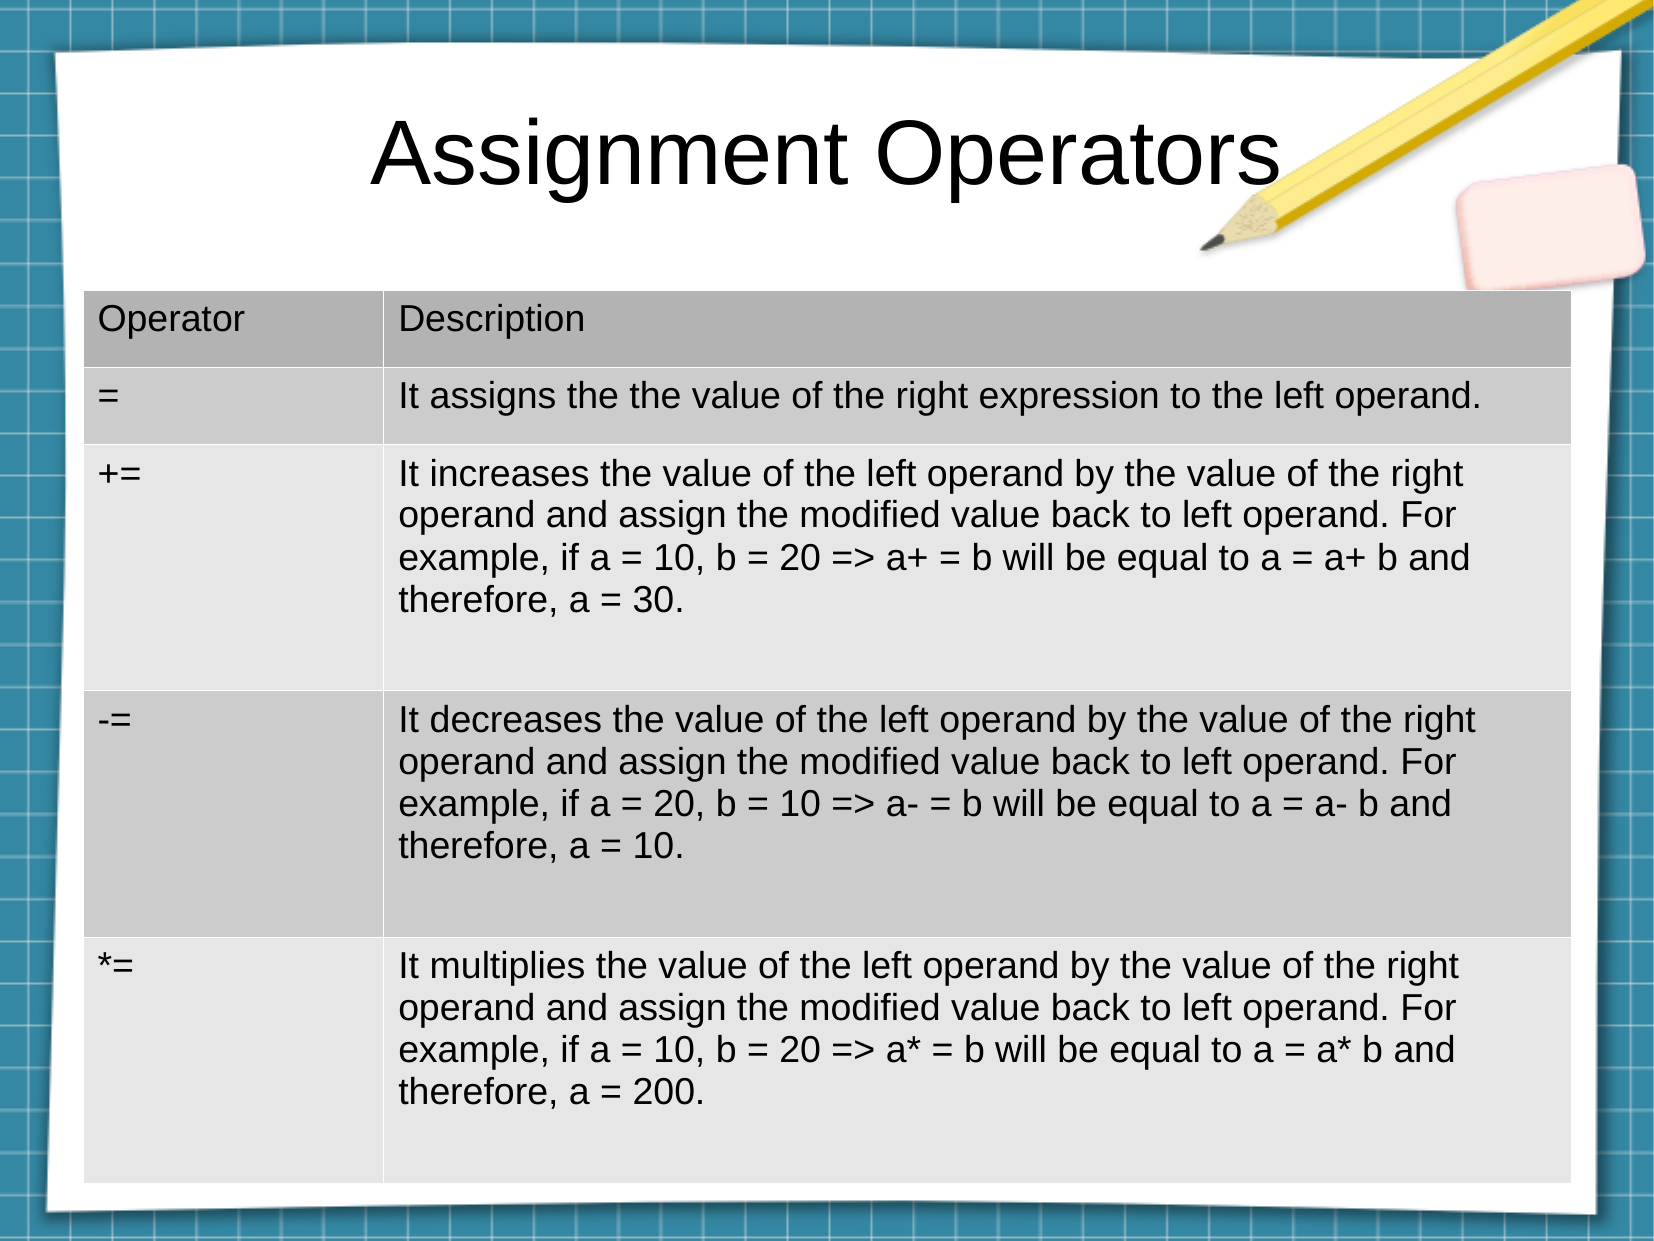

# Assignment Operators
| Operator | Description |
| --- | --- |
| = | It assigns the the value of the right expression to the left operand. |
| += | It increases the value of the left operand by the value of the right operand and assign the modified value back to left operand. For example, if a = 10, b = 20 => a+ = b will be equal to a = a+ b and therefore, a = 30. |
| -= | It decreases the value of the left operand by the value of the right operand and assign the modified value back to left operand. For example, if a = 20, b = 10 => a- = b will be equal to a = a- b and therefore, a = 10. |
| \*= | It multiplies the value of the left operand by the value of the right operand and assign the modified value back to left operand. For example, if a = 10, b = 20 => a\* = b will be equal to a = a\* b and therefore, a = 200. |